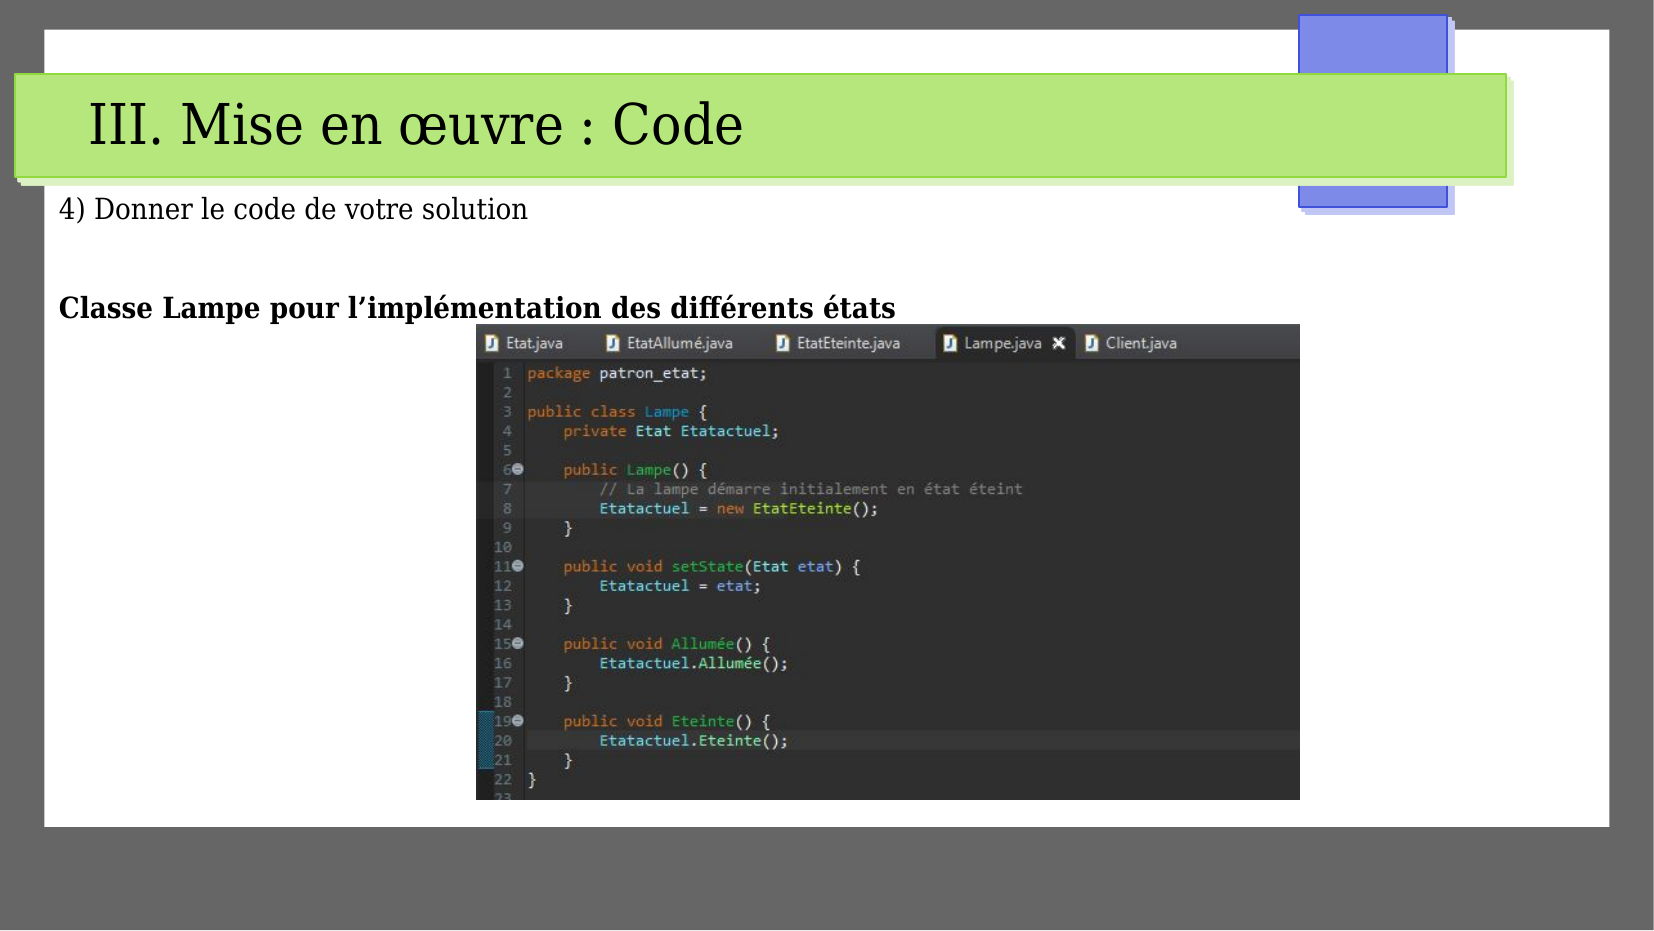

# III. Mise en œuvre : Code
4) Donner le code de votre solution
Classe Lampe pour l’implémentation des différents états